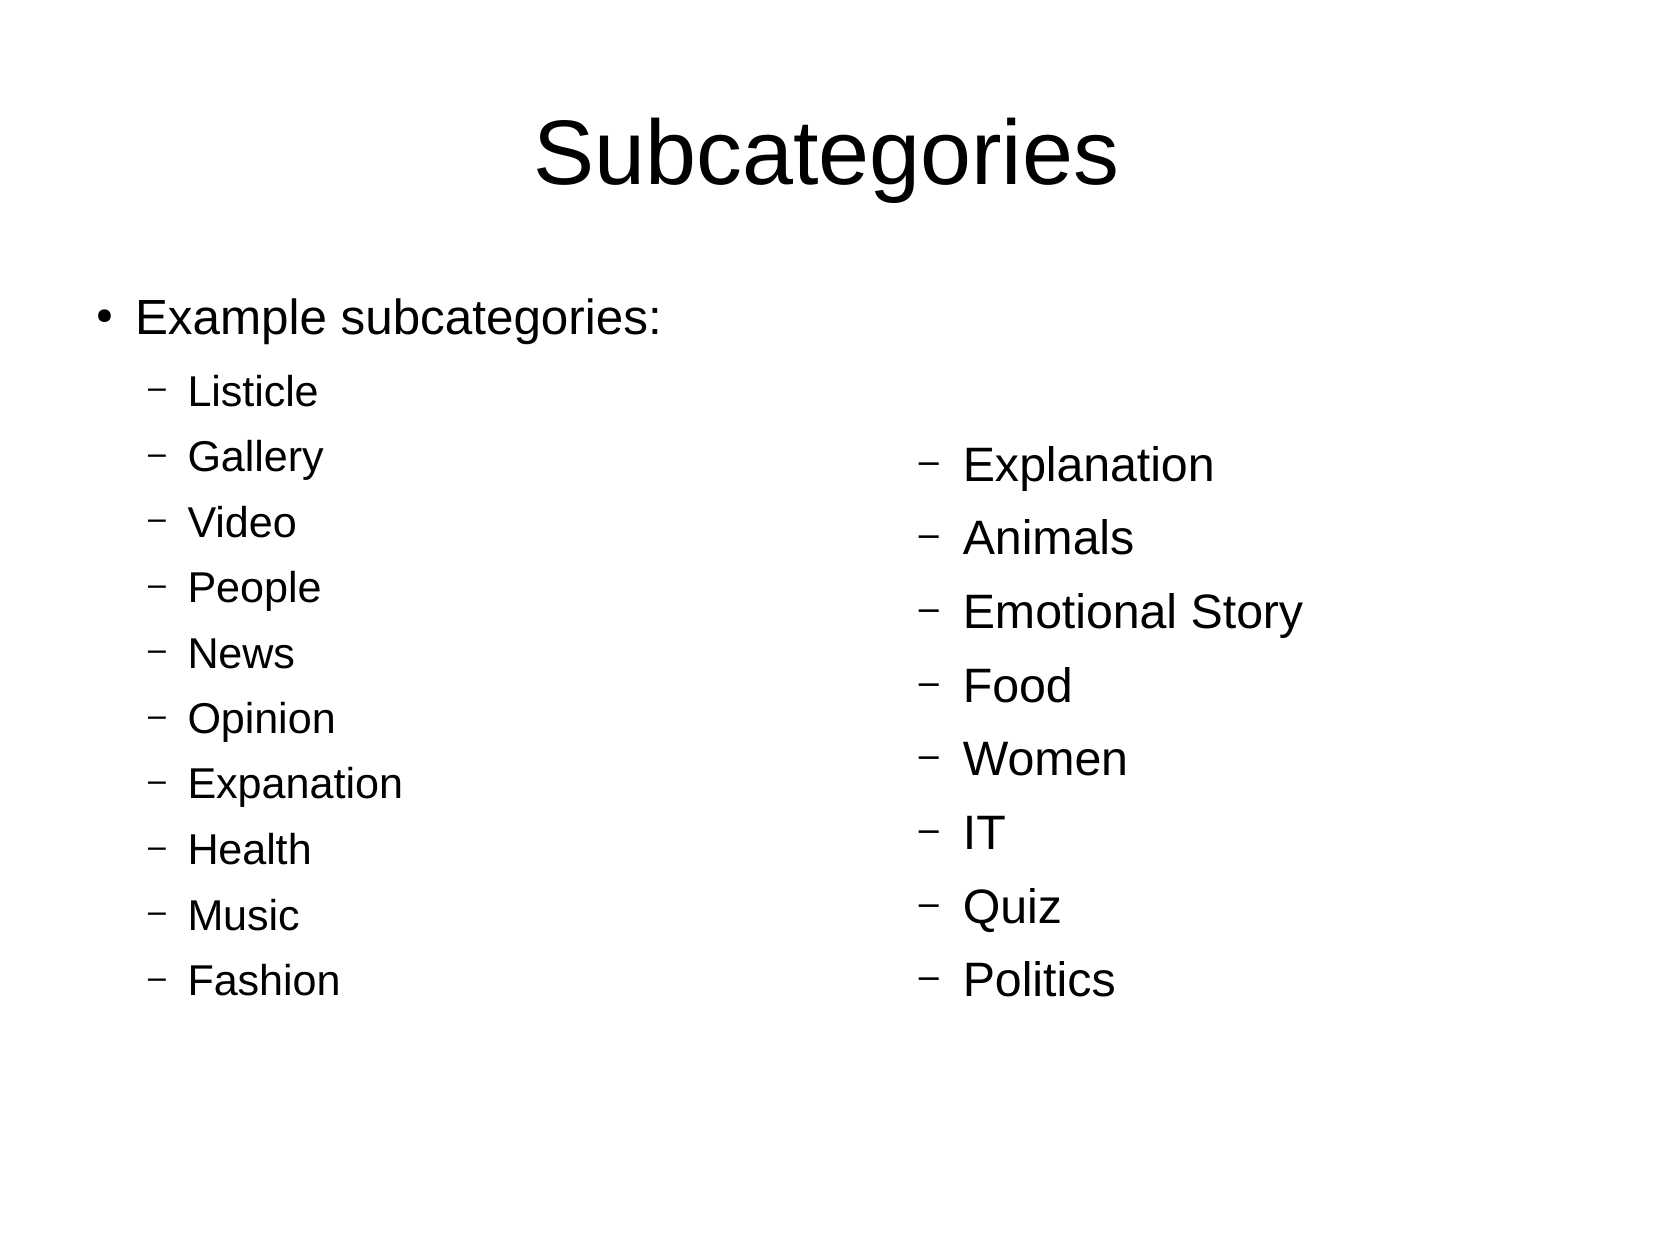

# Subcategories
Example subcategories:
Listicle
Gallery
Video
People
News
Opinion
Expanation
Health
Music
Fashion
Explanation
Animals
Emotional Story
Food
Women
IT
Quiz
Politics